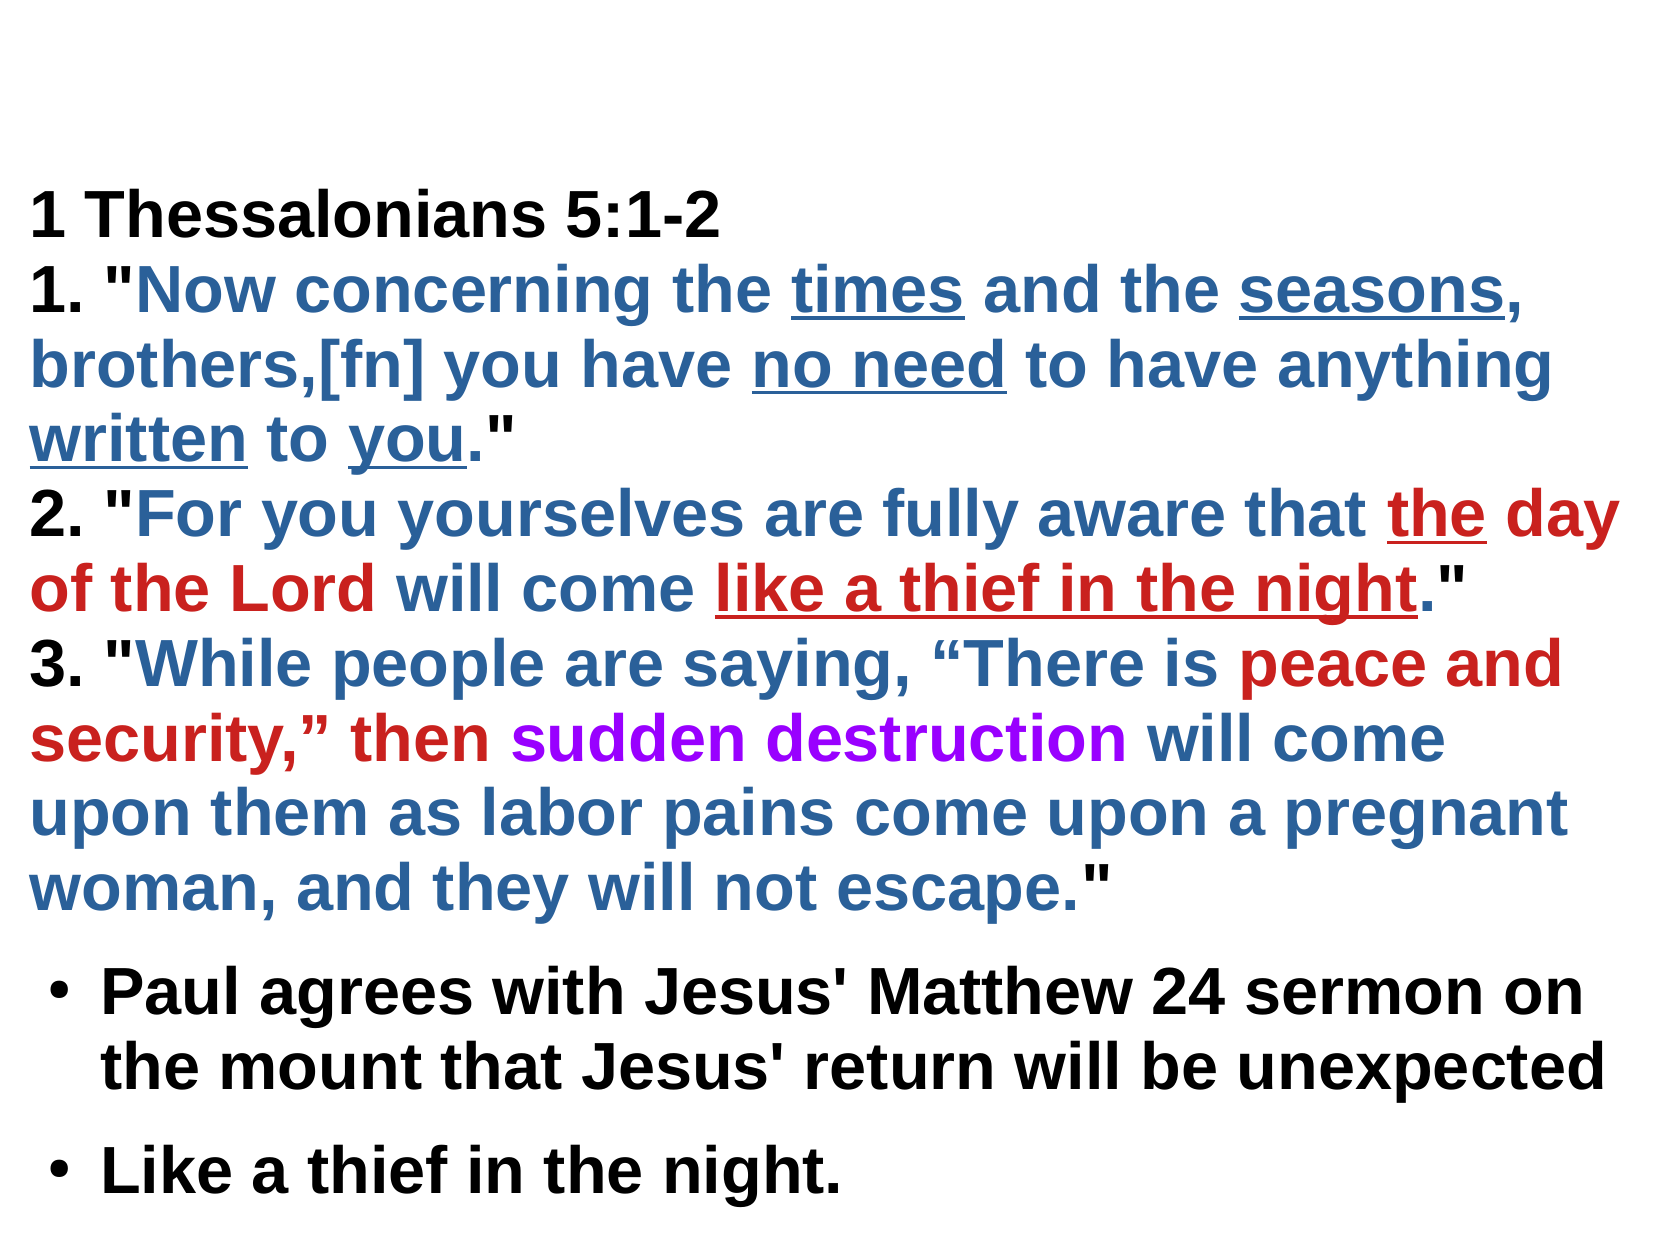

#
1 Thessalonians 5:1-2
1. "Now concerning the times and the seasons, brothers,[fn] you have no need to have anything written to you."
2. "For you yourselves are fully aware that the day of the Lord will come like a thief in the night."
3. "While people are saying, “There is peace and security,” then sudden destruction will come upon them as labor pains come upon a pregnant woman, and they will not escape."
Paul agrees with Jesus' Matthew 24 sermon on the mount that Jesus' return will be unexpected
Like a thief in the night.